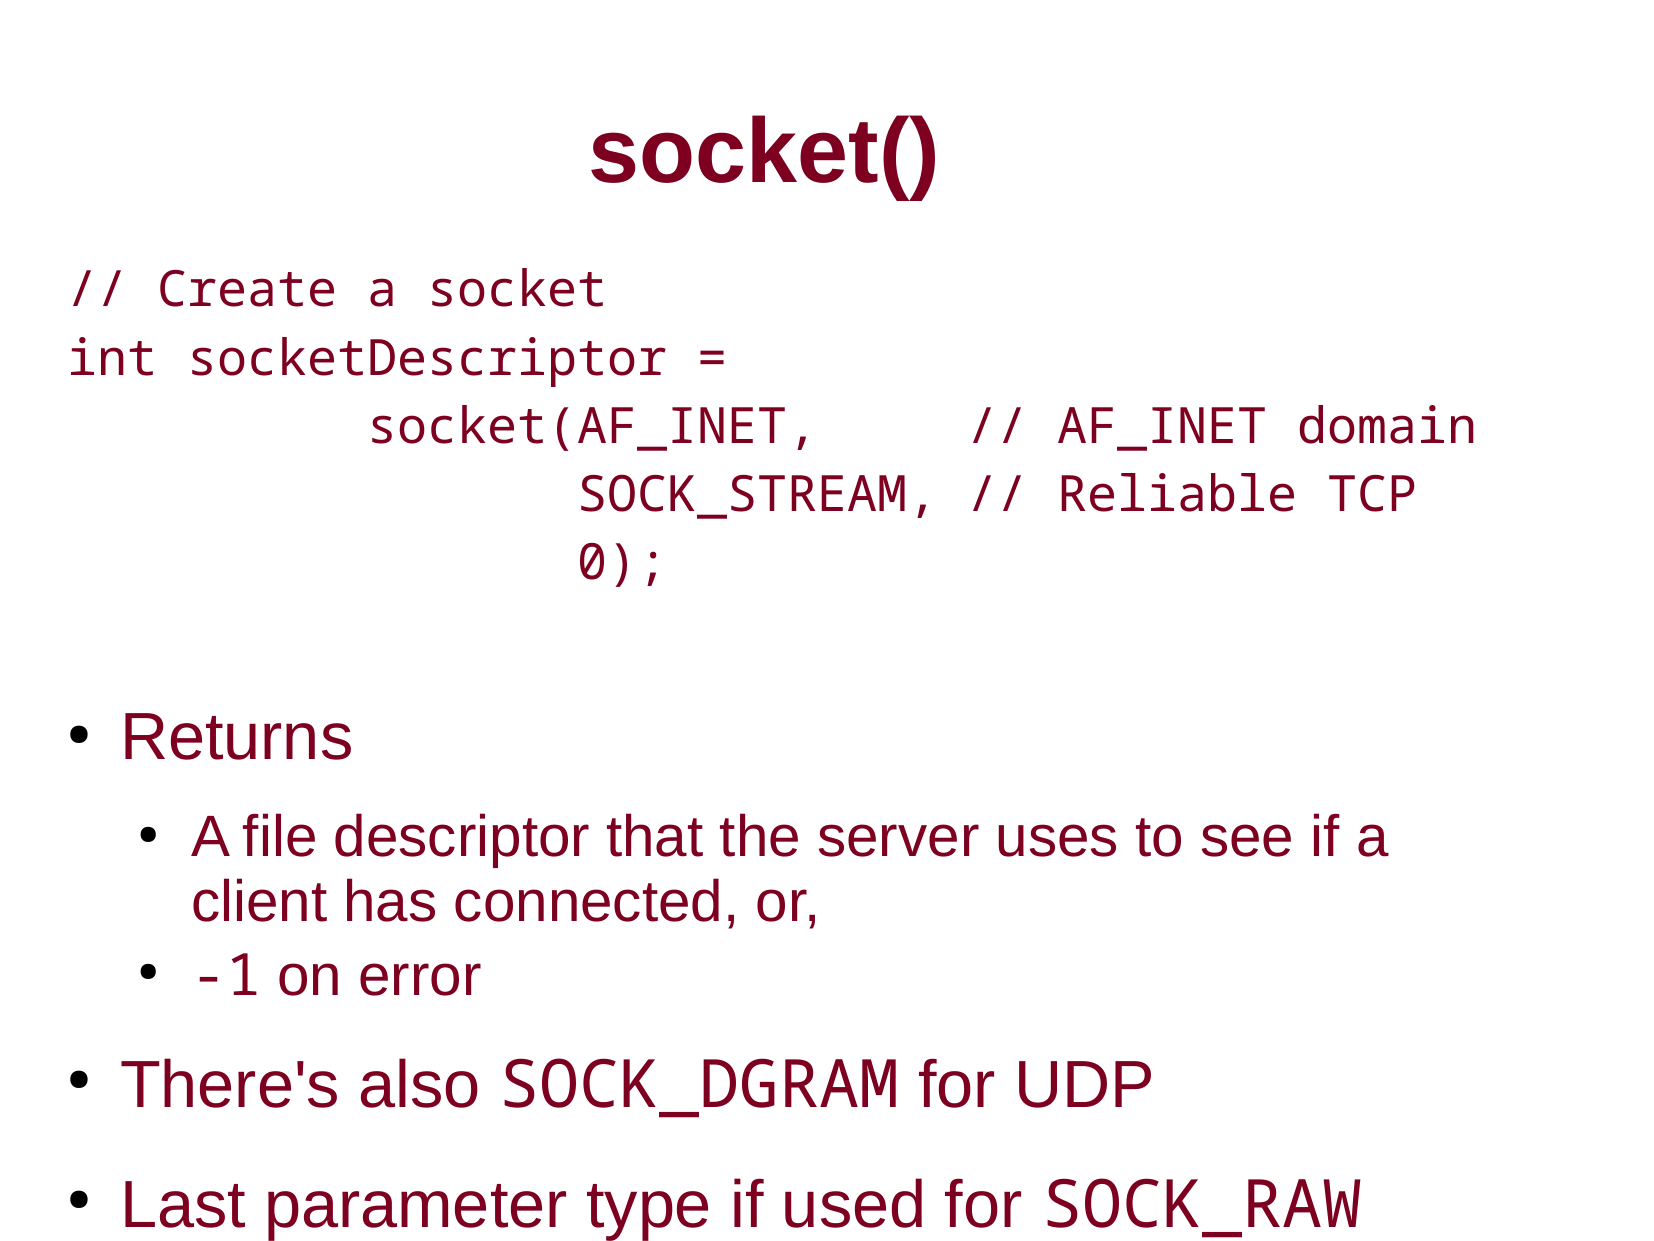

# socket()
// Create a socket
int socketDescriptor =
 socket(AF_INET, // AF_INET domain
 SOCK_STREAM, // Reliable TCP
 0);
Returns
A file descriptor that the server uses to see if a client has connected, or,
-1 on error
There's also SOCK_DGRAM for UDP
Last parameter type if used for SOCK_RAW